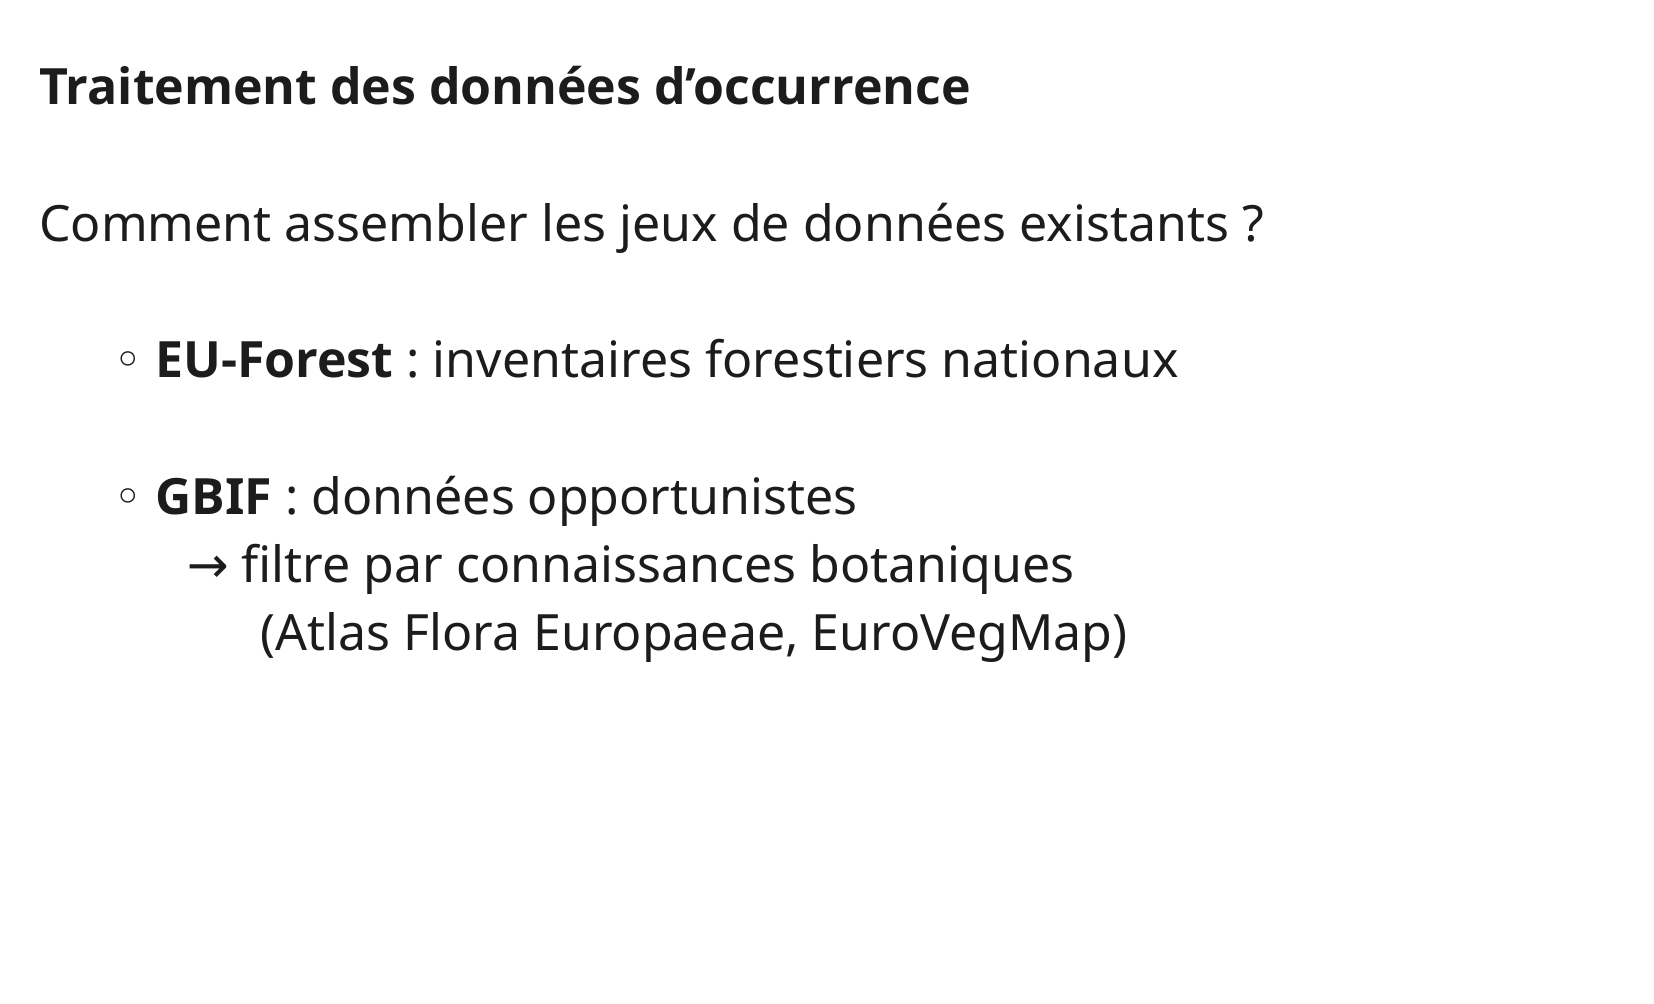

Traitement des données d’occurrence
Comment assembler les jeux de données existants ?
	◦ EU-Forest : inventaires forestiers nationaux
	◦ GBIF : données opportunistes
		→ filtre par connaissances botaniques
			(Atlas Flora Europaeae, EuroVegMap)